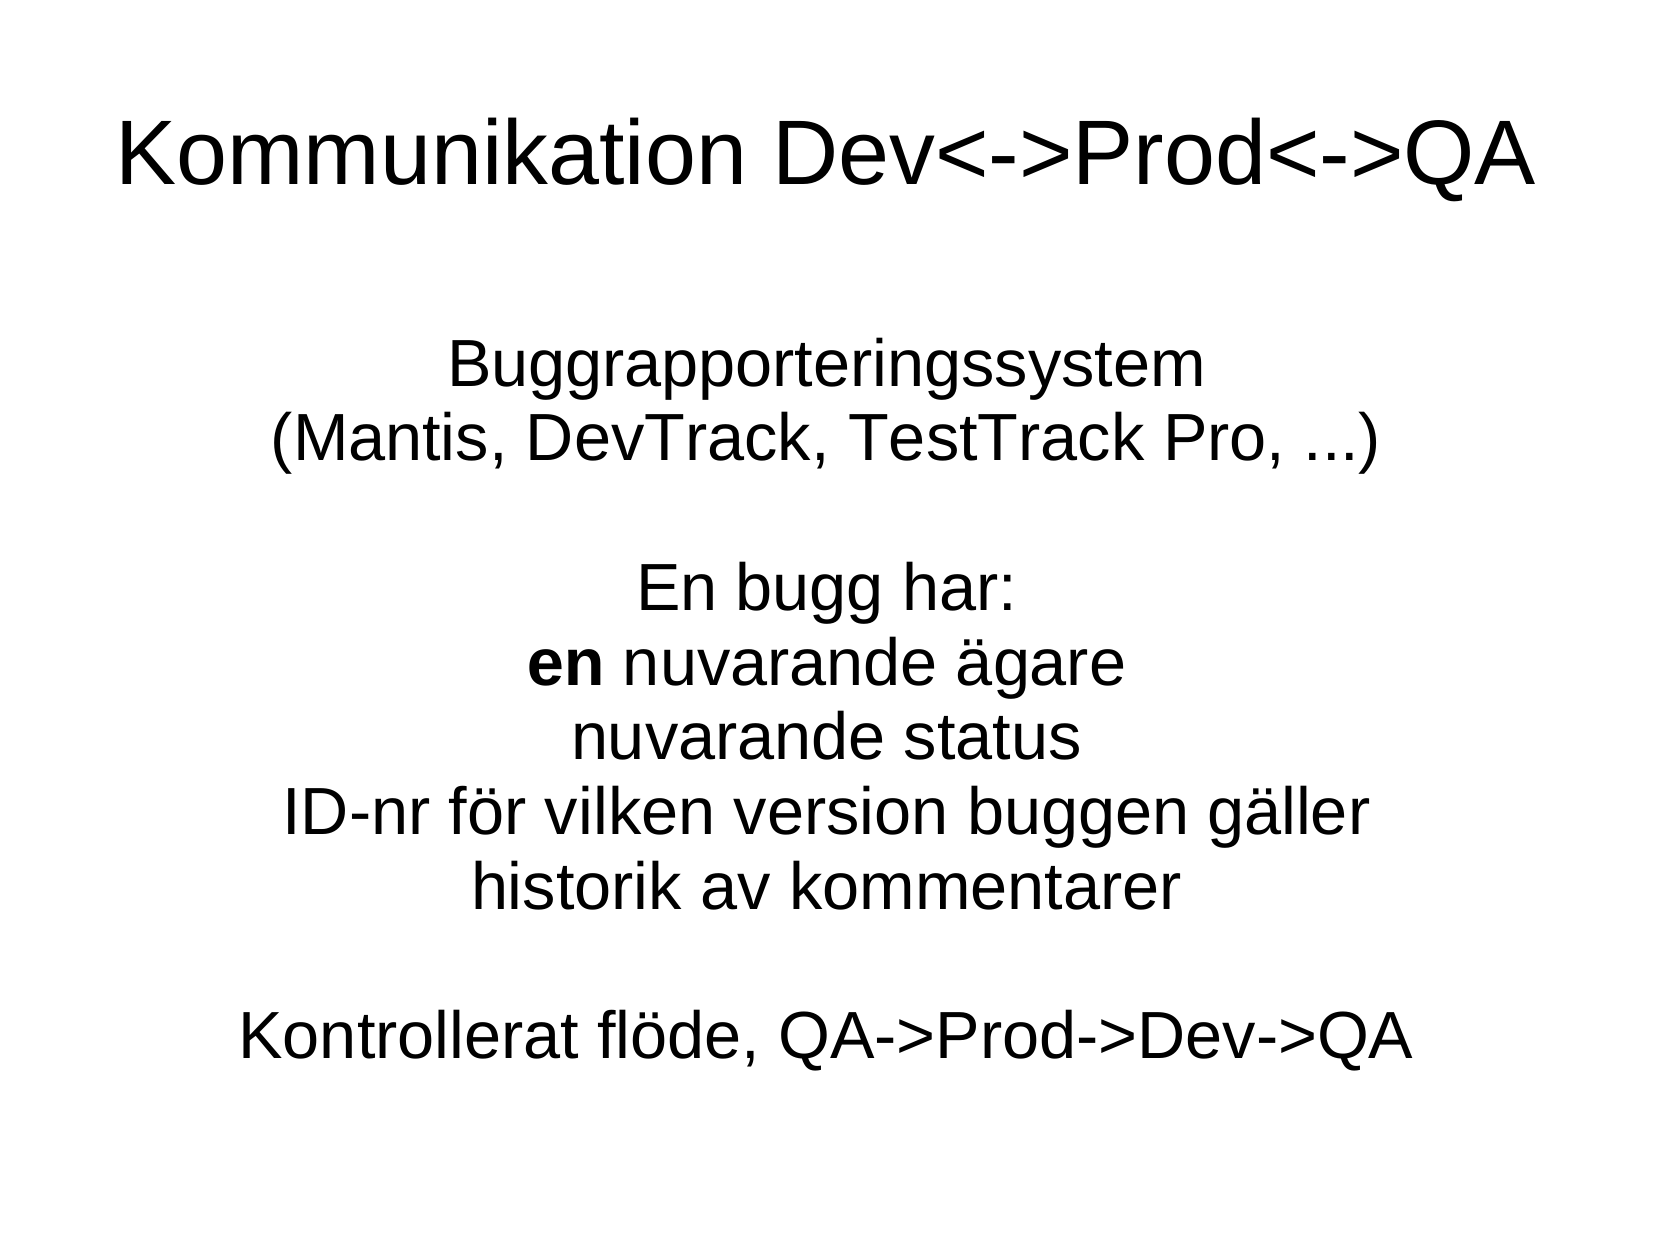

# Kommunikation Dev<->Prod<->QA
Buggrapporteringssystem
(Mantis, DevTrack, TestTrack Pro, ...)
En bugg har:
en nuvarande ägare
nuvarande status
ID-nr för vilken version buggen gäller
historik av kommentarer
Kontrollerat flöde, QA->Prod->Dev->QA